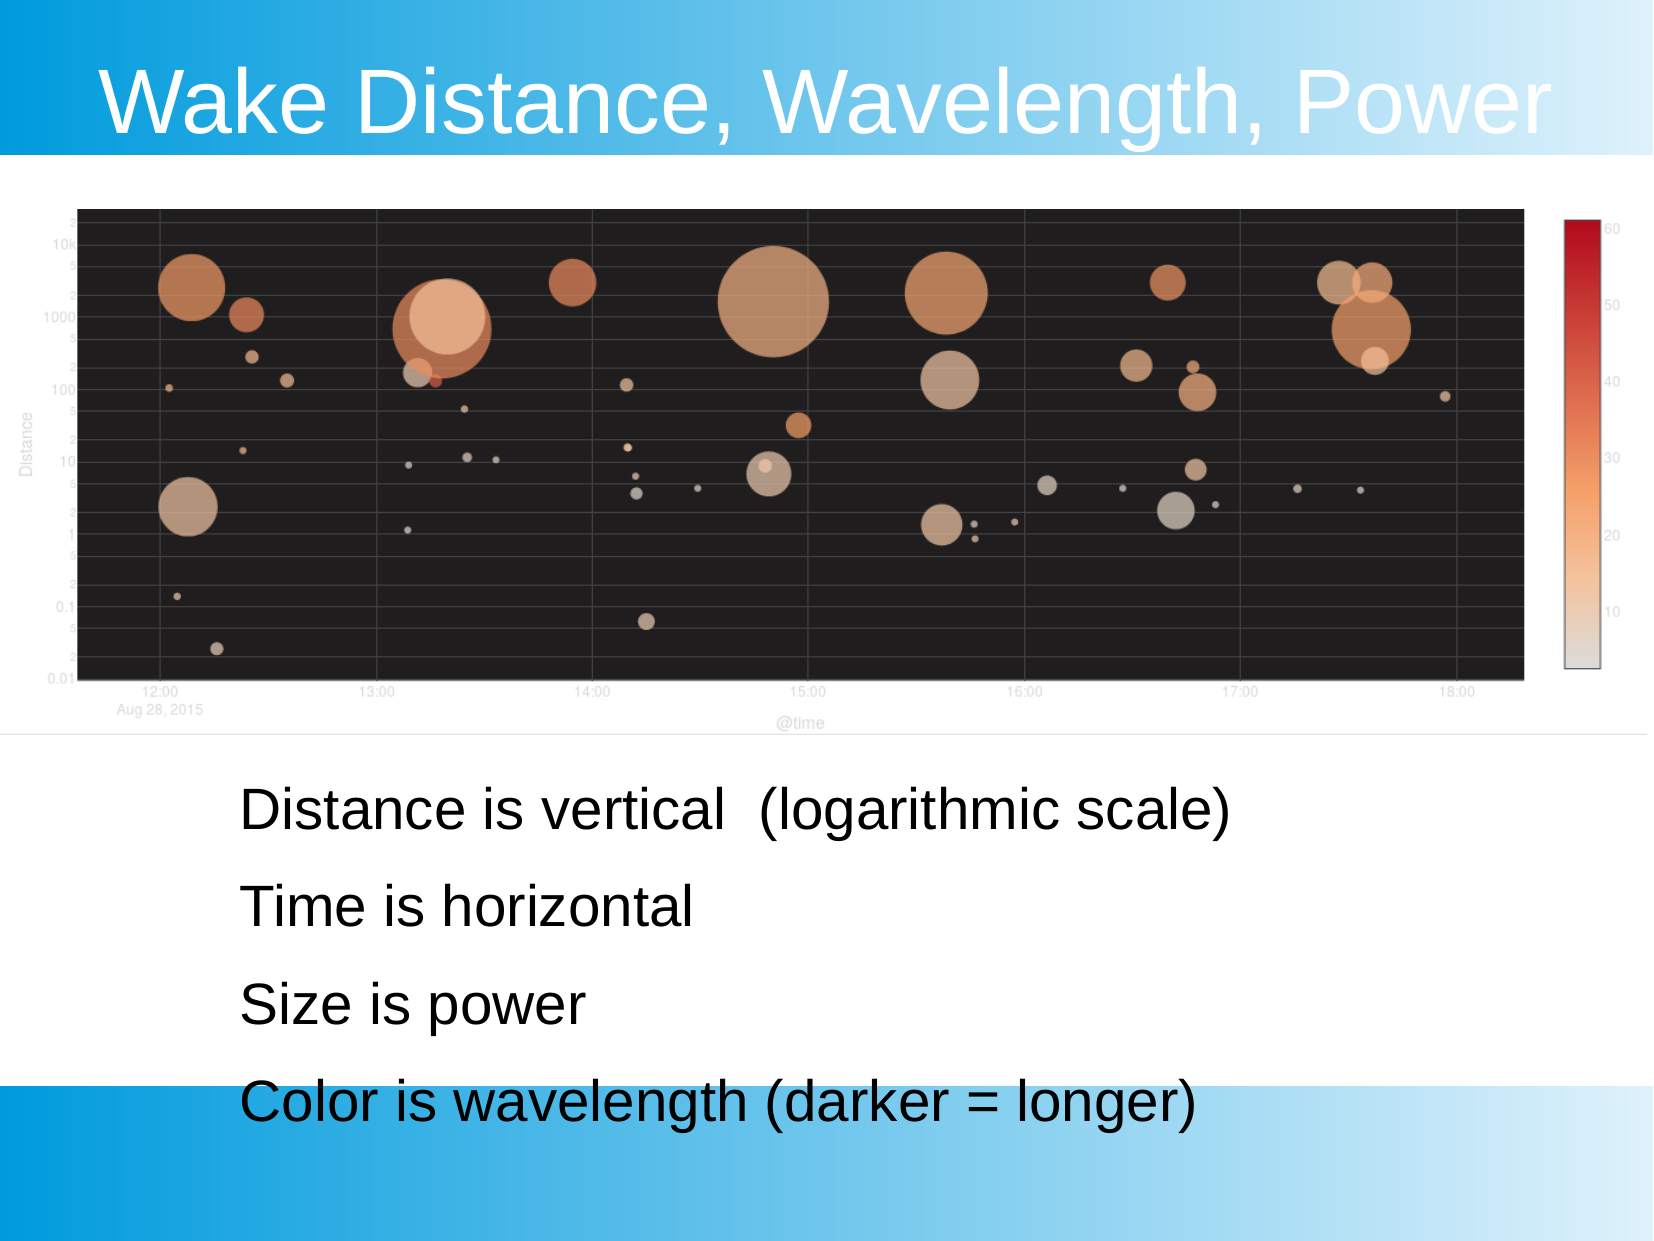

# Wake Distance, Wavelength, Power
Distance is vertical (logarithmic scale)
Time is horizontal
Size is power
Color is wavelength (darker = longer)